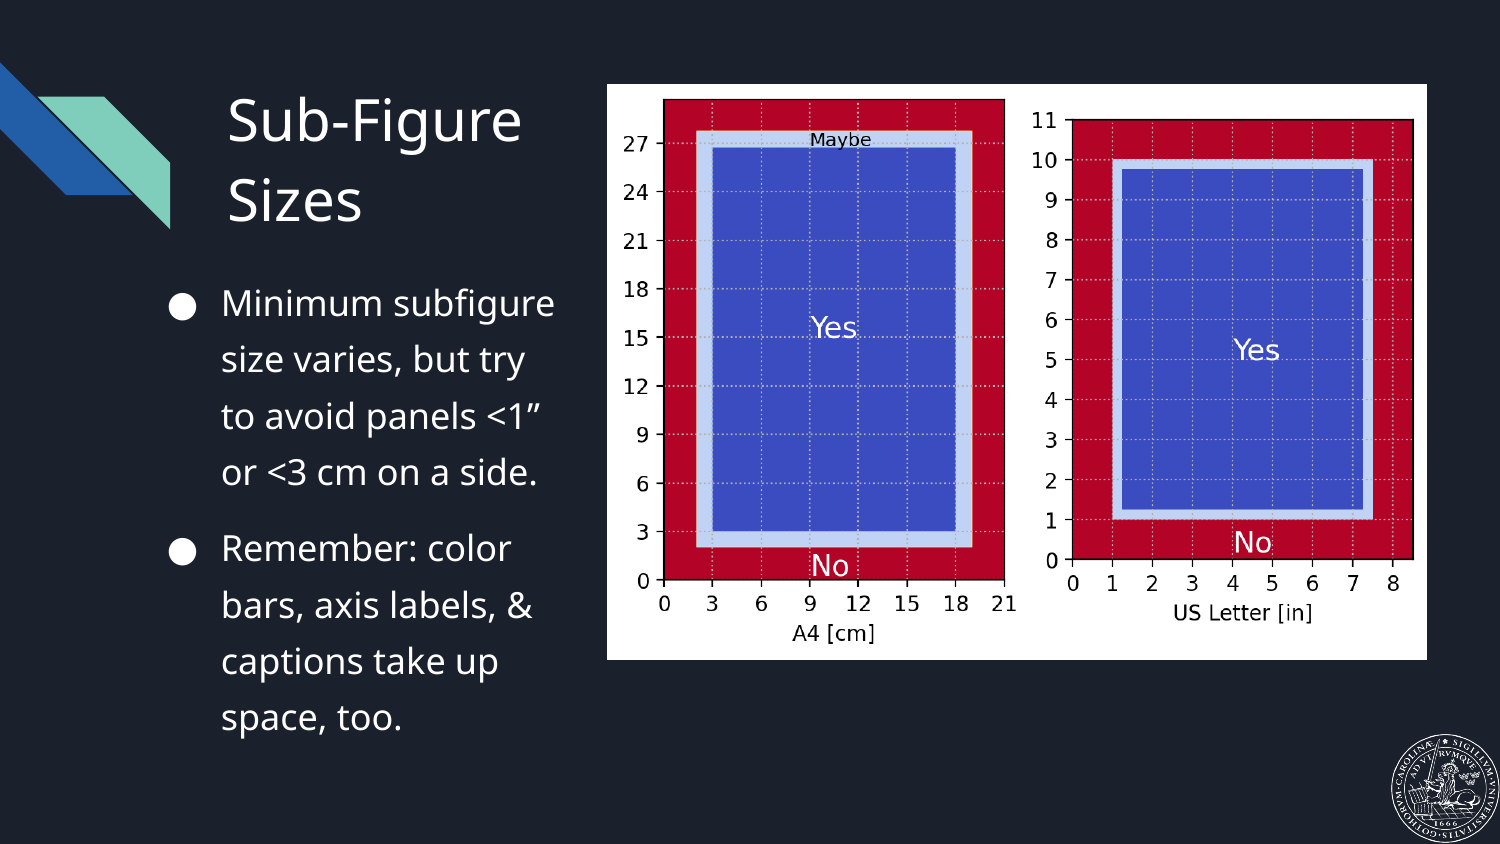

Sub-Figure Sizes
# Minimum subfigure size varies, but try to avoid panels <1” or <3 cm on a side.
Remember: color bars, axis labels, & captions take up space, too.